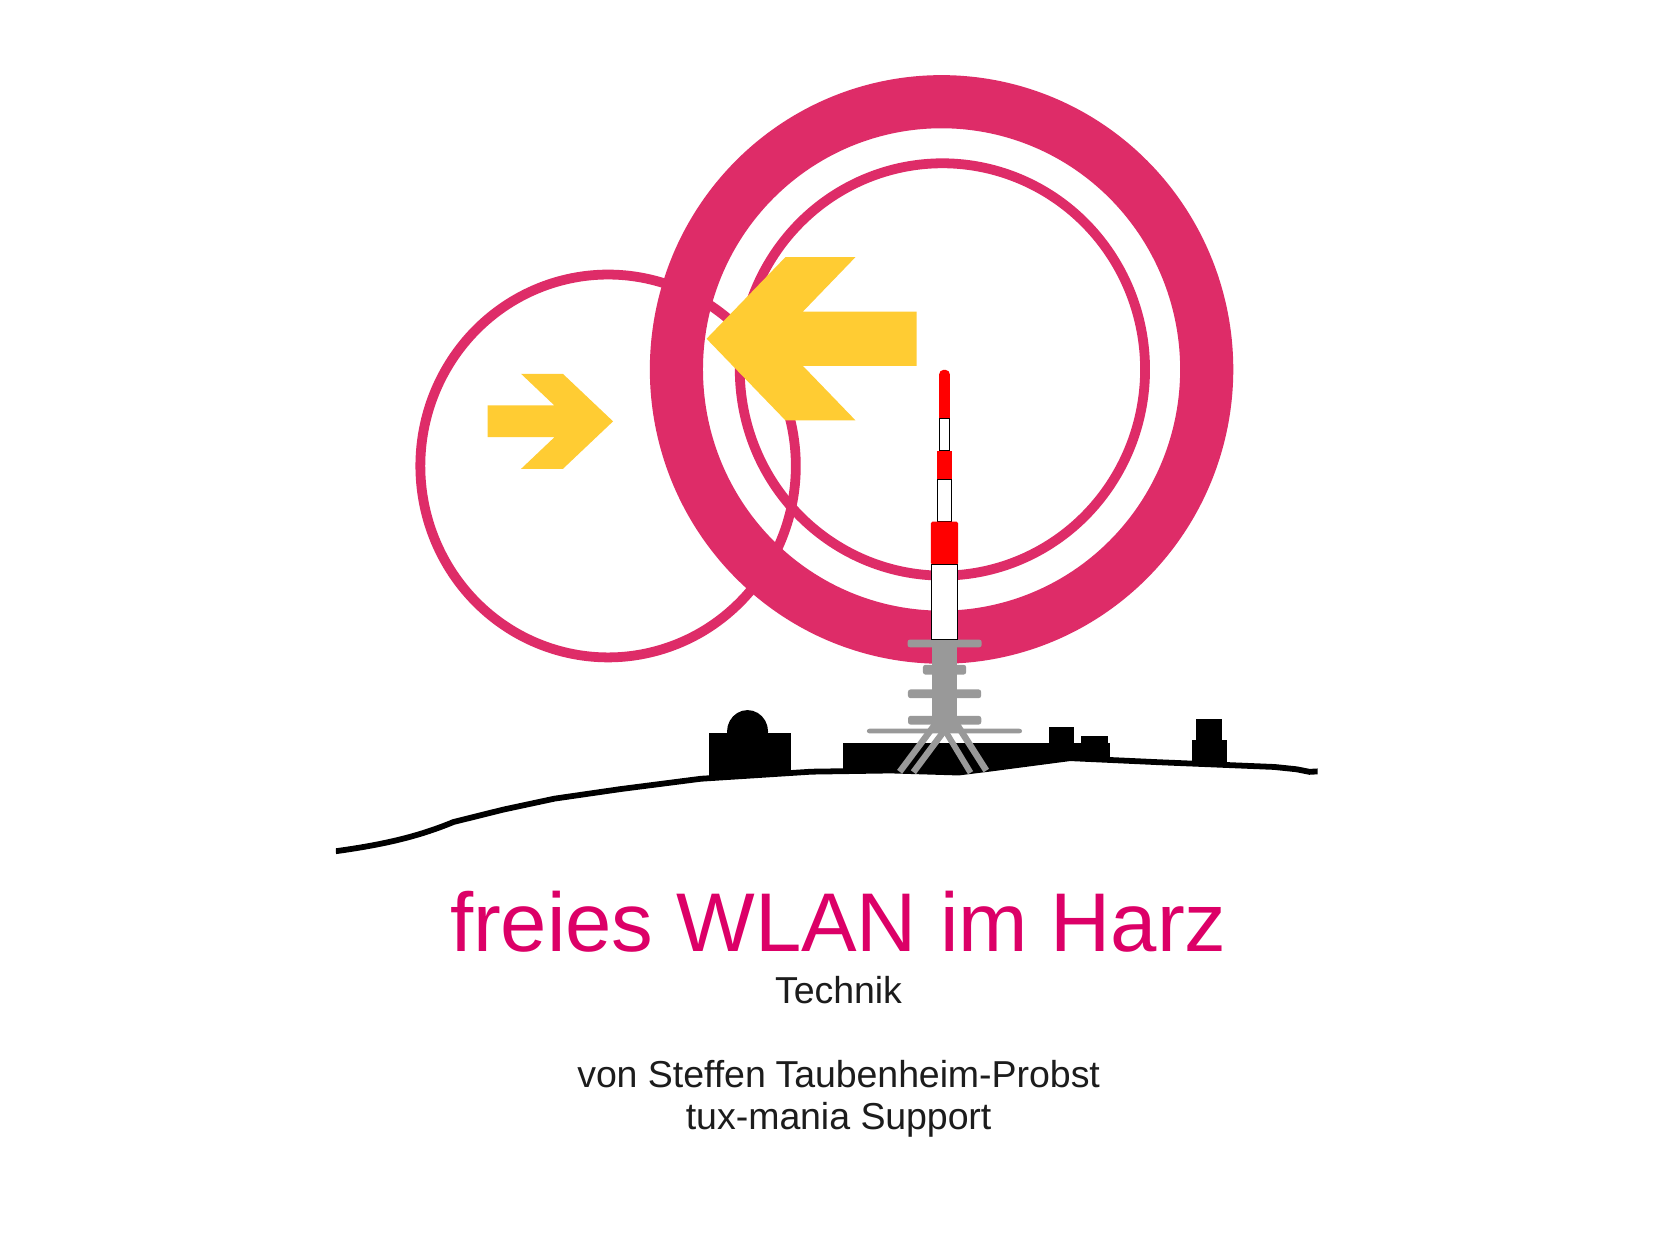

# freies WLAN im Harz
Technik
von Steffen Taubenheim-Probst
tux-mania Support